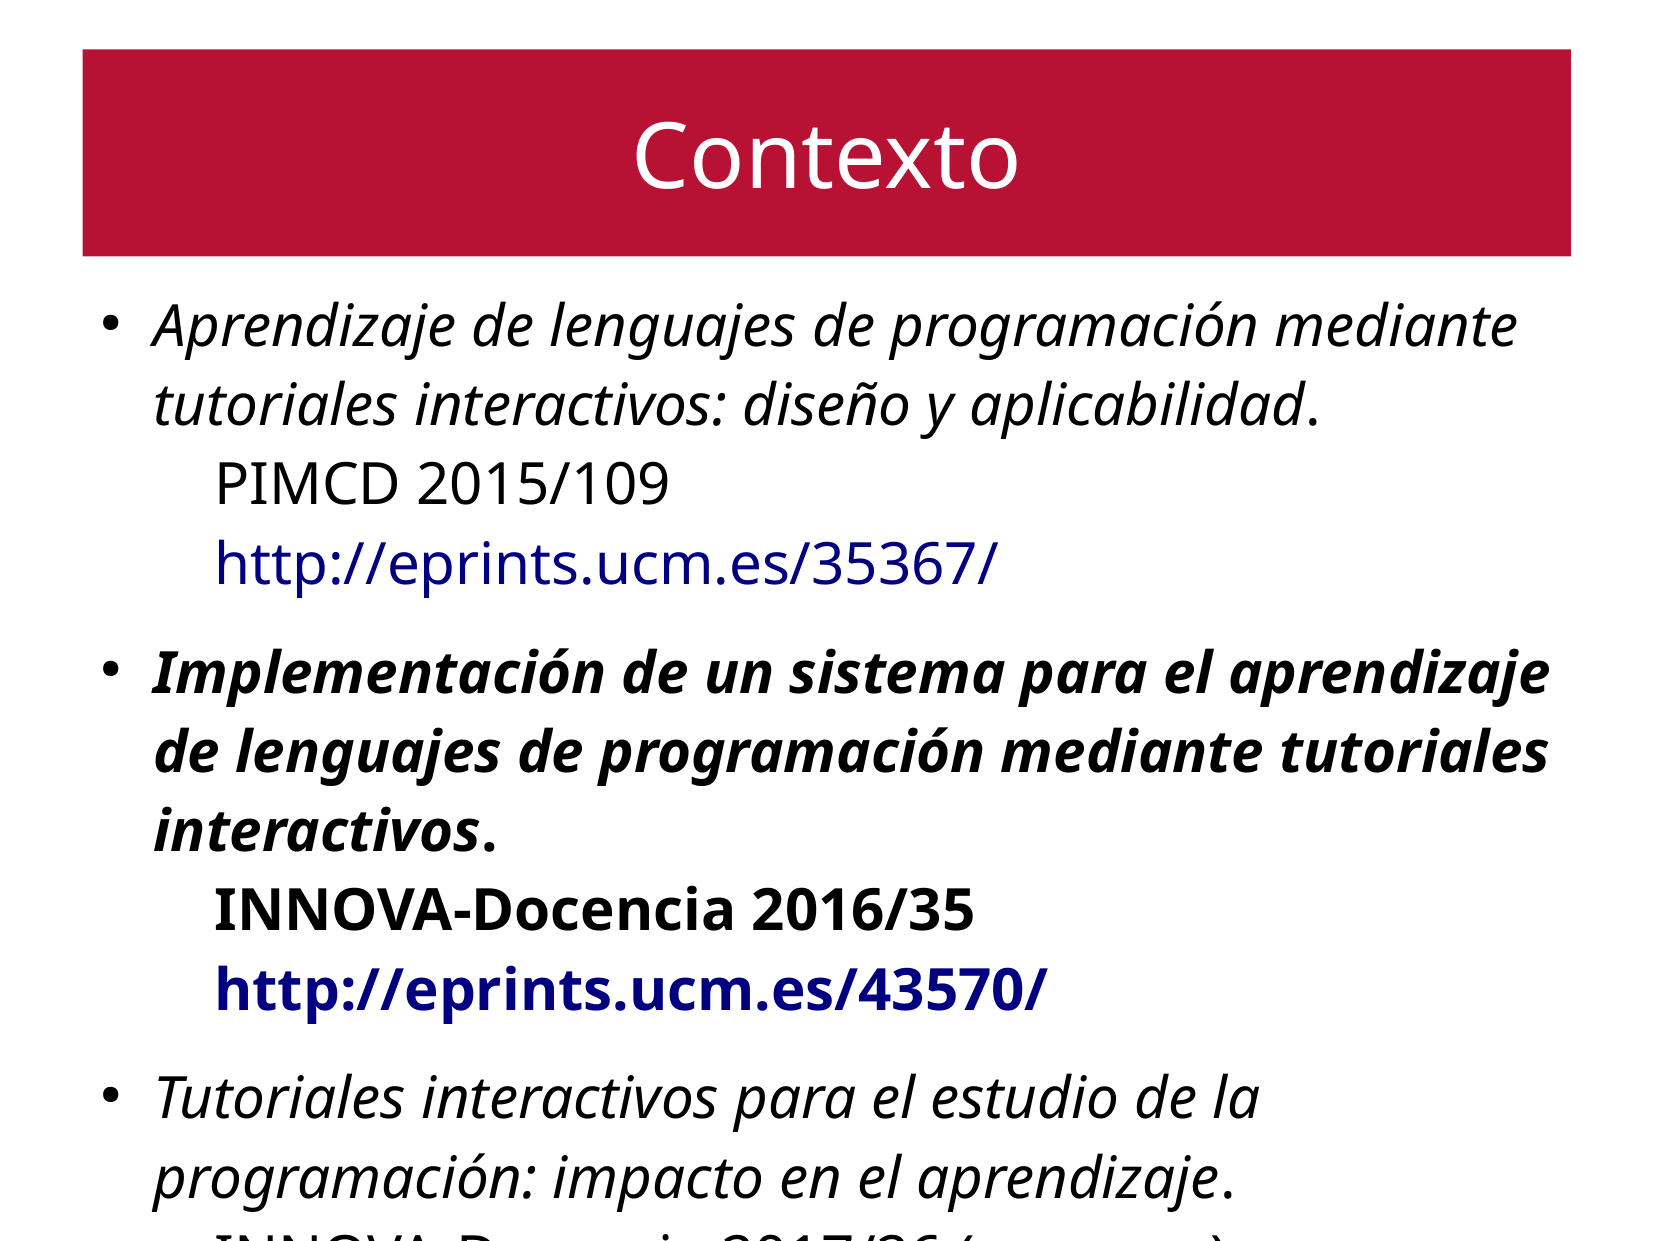

# Contexto
Aprendizaje de lenguajes de programación mediante tutoriales interactivos: diseño y aplicabilidad.
 PIMCD 2015/109
 http://eprints.ucm.es/35367/
Implementación de un sistema para el aprendizaje de lenguajes de programación mediante tutoriales interactivos.
 INNOVA-Docencia 2016/35
 http://eprints.ucm.es/43570/
Tutoriales interactivos para el estudio de la programación: impacto en el aprendizaje.
 INNOVA-Docencia 2017/26 (en curso)